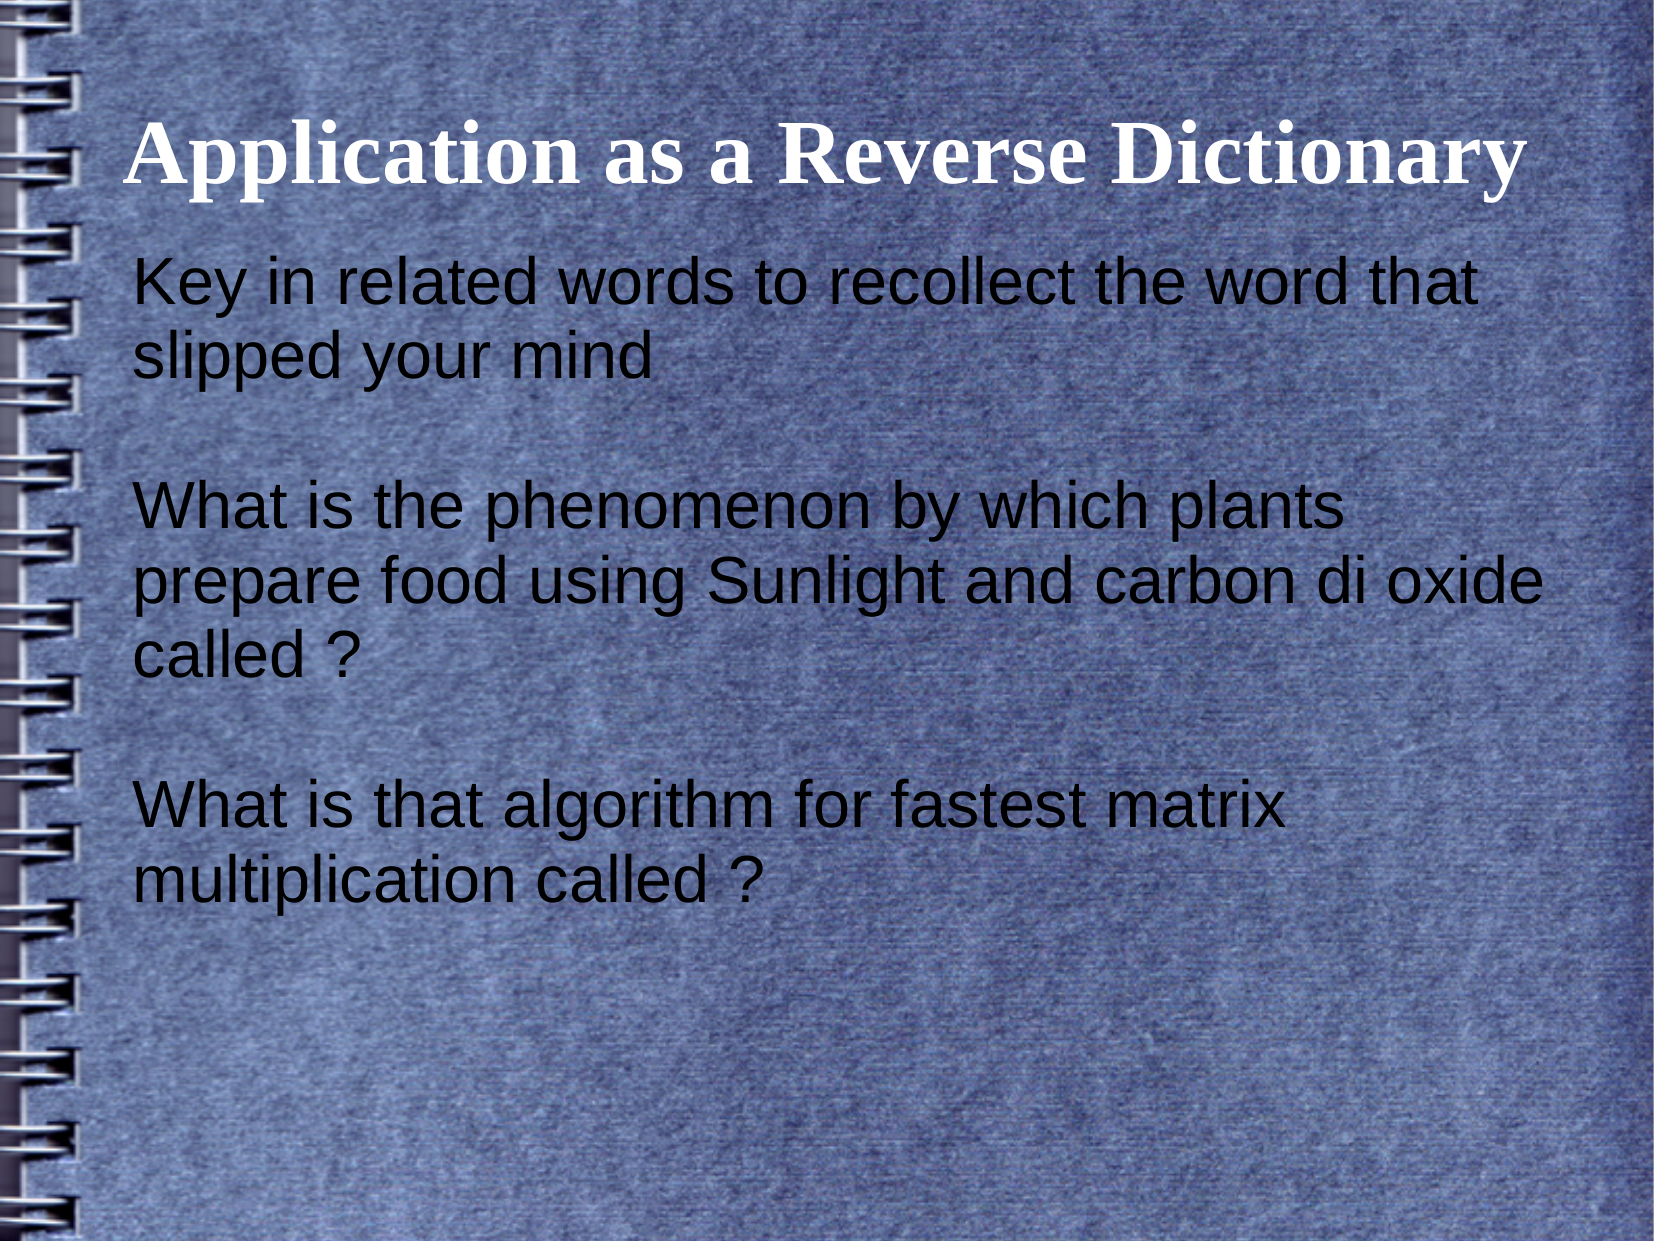

# Application as a Reverse Dictionary
Key in related words to recollect the word that slipped your mind
What is the phenomenon by which plants prepare food using Sunlight and carbon di oxide
called ?
What is that algorithm for fastest matrix multiplication called ?